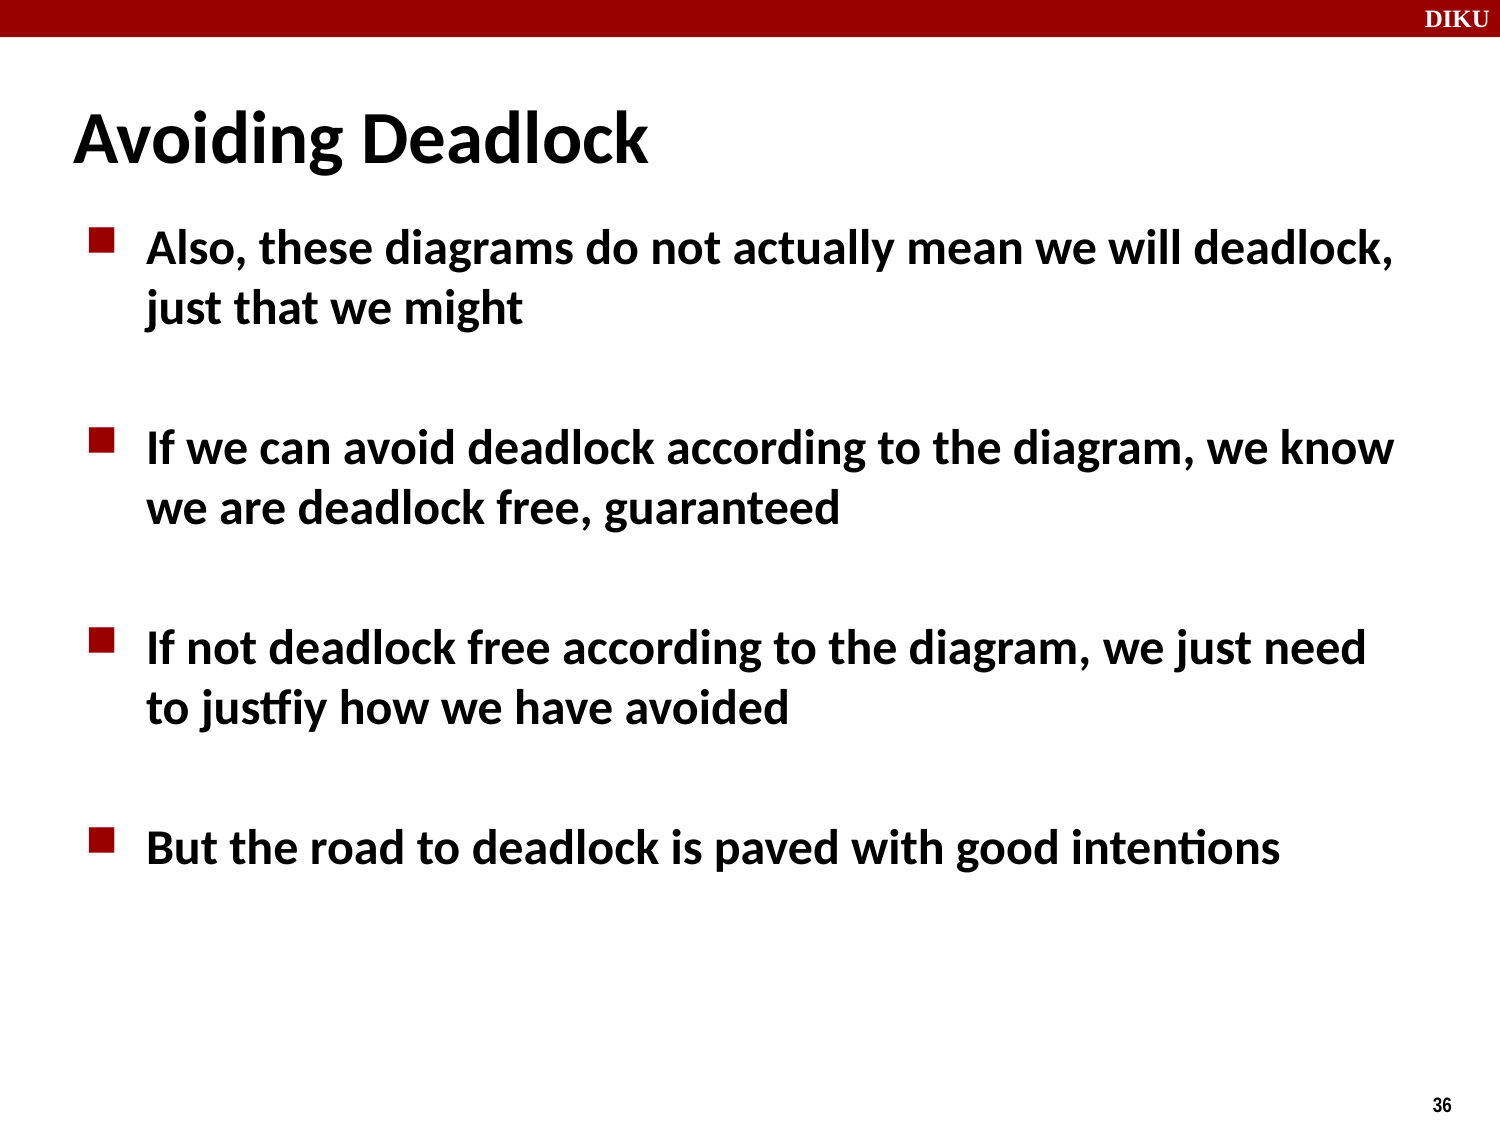

Avoiding Deadlock
Also, these diagrams do not actually mean we will deadlock, just that we might
If we can avoid deadlock according to the diagram, we know we are deadlock free, guaranteed
If not deadlock free according to the diagram, we just need to justfiy how we have avoided
But the road to deadlock is paved with good intentions